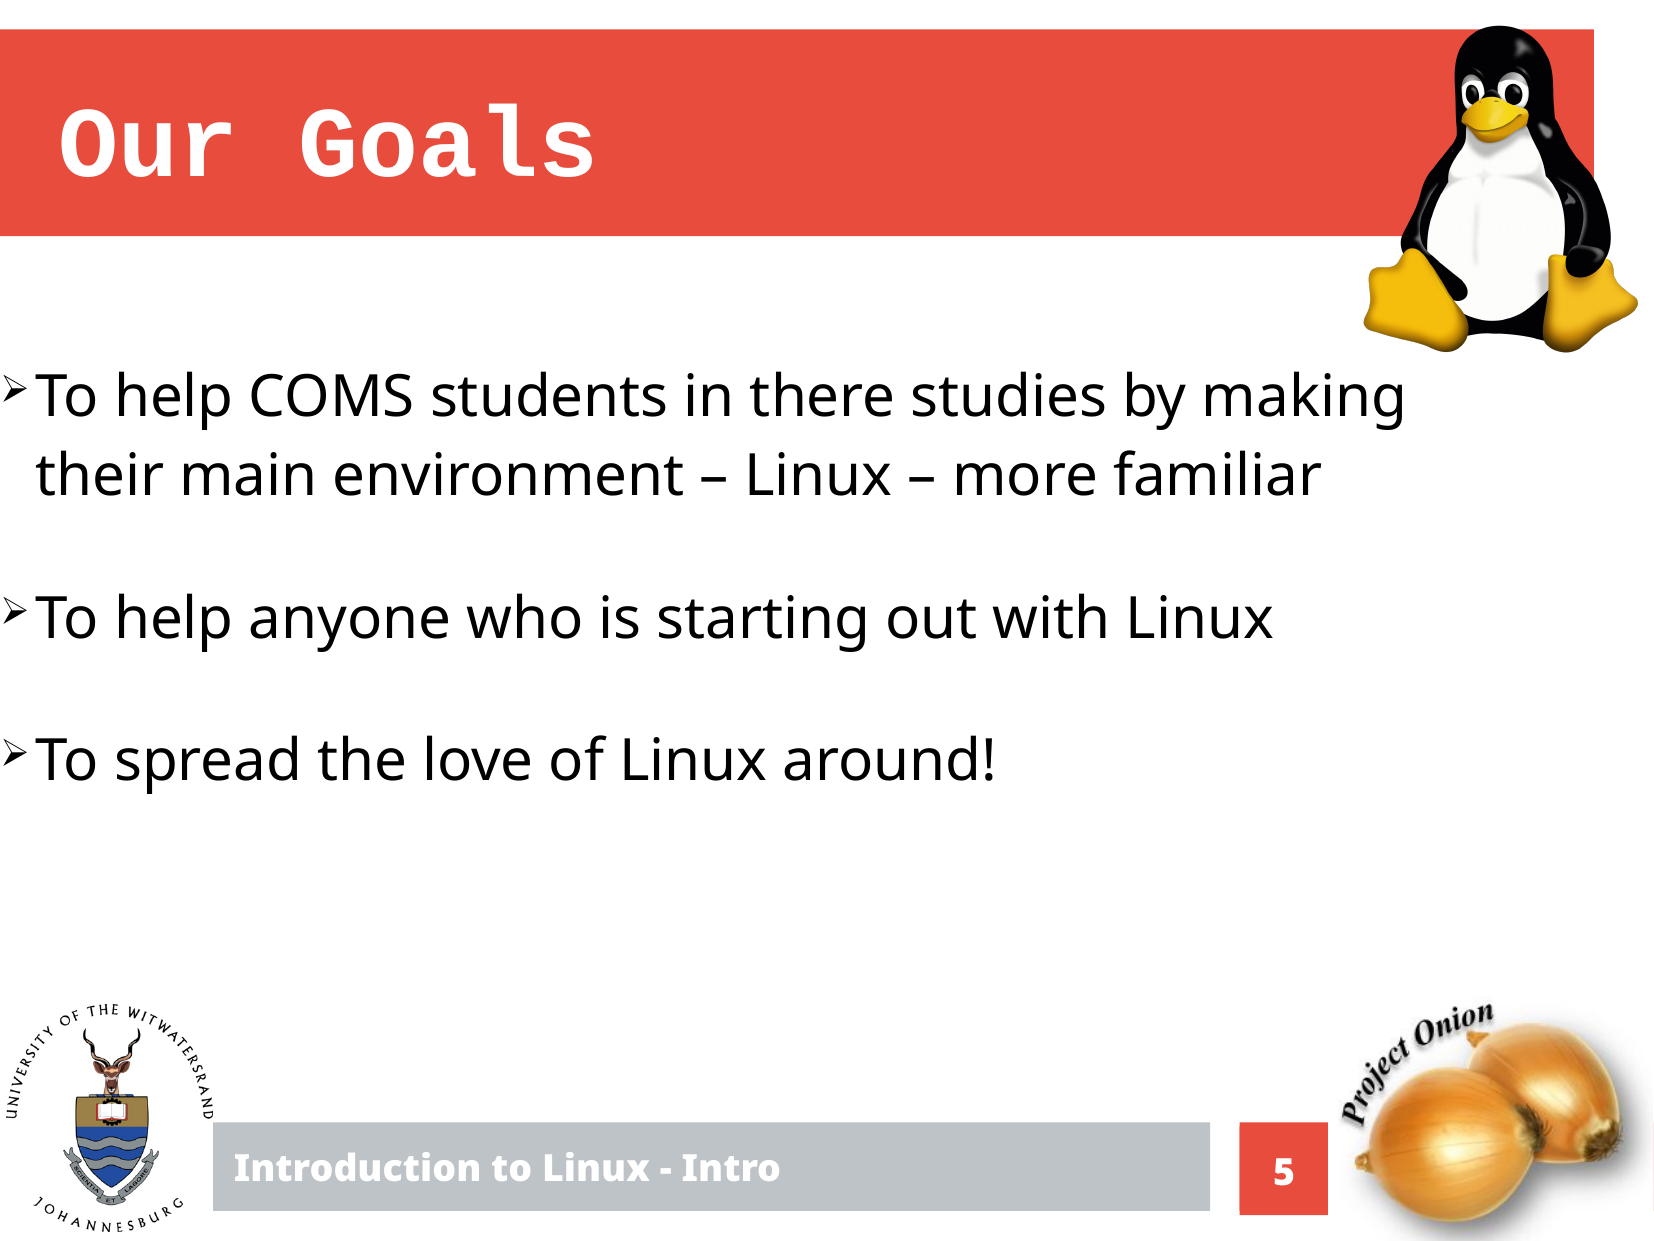

Our Goals
# To help COMS students in there studies by making their main environment – Linux – more familiar
To help anyone who is starting out with Linux
To spread the love of Linux around!
 Introduction to Linux - Intro
5